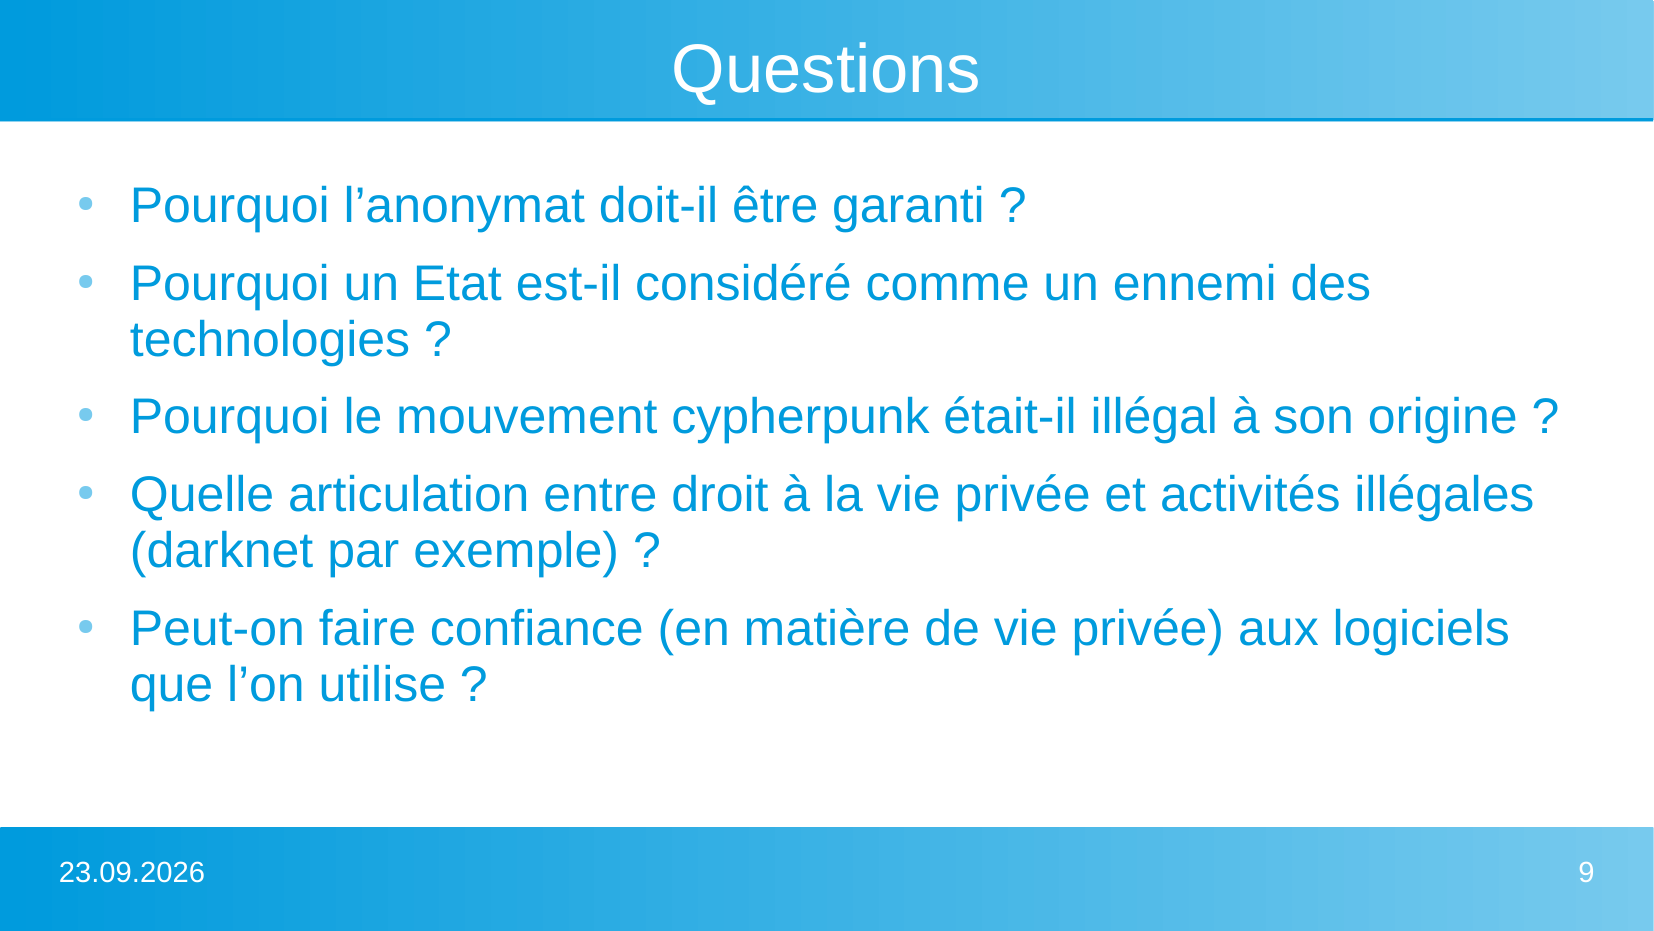

# Questions
Pourquoi l’anonymat doit-il être garanti ?
Pourquoi un Etat est-il considéré comme un ennemi des technologies ?
Pourquoi le mouvement cypherpunk était-il illégal à son origine ?
Quelle articulation entre droit à la vie privée et activités illégales (darknet par exemple) ?
Peut-on faire confiance (en matière de vie privée) aux logiciels que l’on utilise ?
9